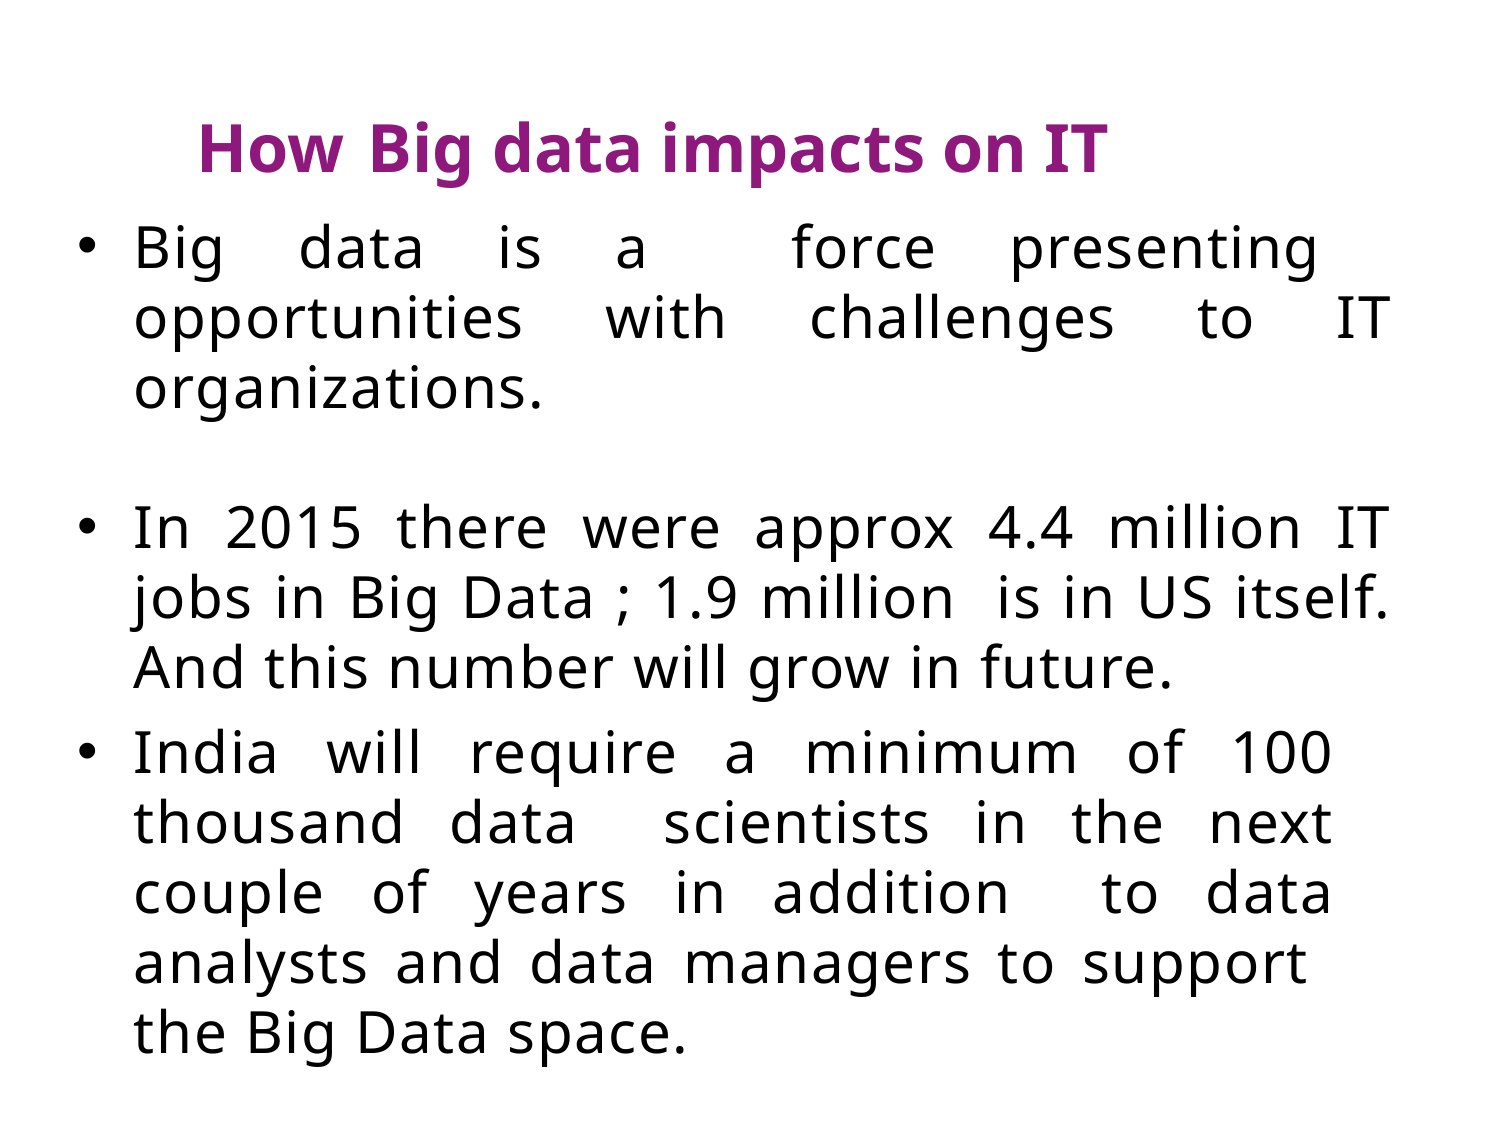

# How Big data impacts on IT
Big data is a force presenting opportunities with challenges to IT organizations.
In 2015 there were approx 4.4 million IT jobs in Big Data ; 1.9 million is in US itself. And this number will grow in future.
India will require a minimum of 100 thousand data scientists in the next couple of years in addition to data analysts and data managers to support the Big Data space.